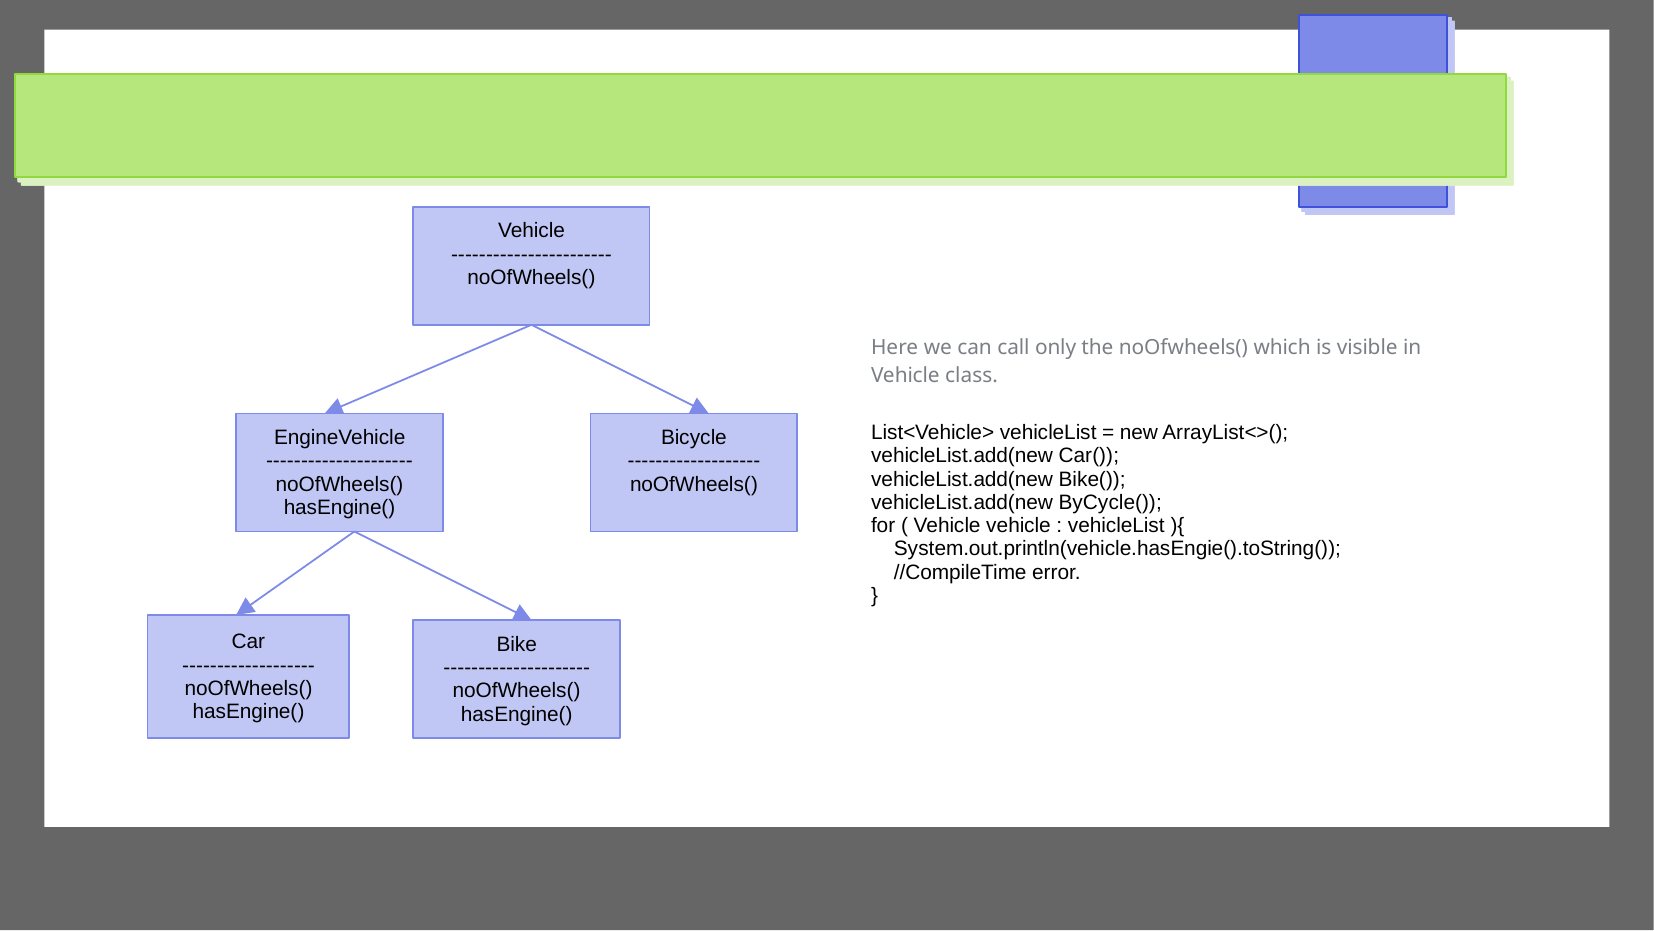

Vehicle
-----------------------
noOfWheels()
Here we can call only the noOfwheels() which is visible in Vehicle class.
EngineVehicle
---------------------
noOfWheels()
hasEngine()
Bicycle
-------------------
noOfWheels()
List<Vehicle> vehicleList = new ArrayList<>();
vehicleList.add(new Car());
vehicleList.add(new Bike());
vehicleList.add(new ByCycle());
for ( Vehicle vehicle : vehicleList ){
 System.out.println(vehicle.hasEngie().toString());
 //CompileTime error.
}
Car
-------------------
noOfWheels()
hasEngine()
Bike
---------------------
noOfWheels()
hasEngine()